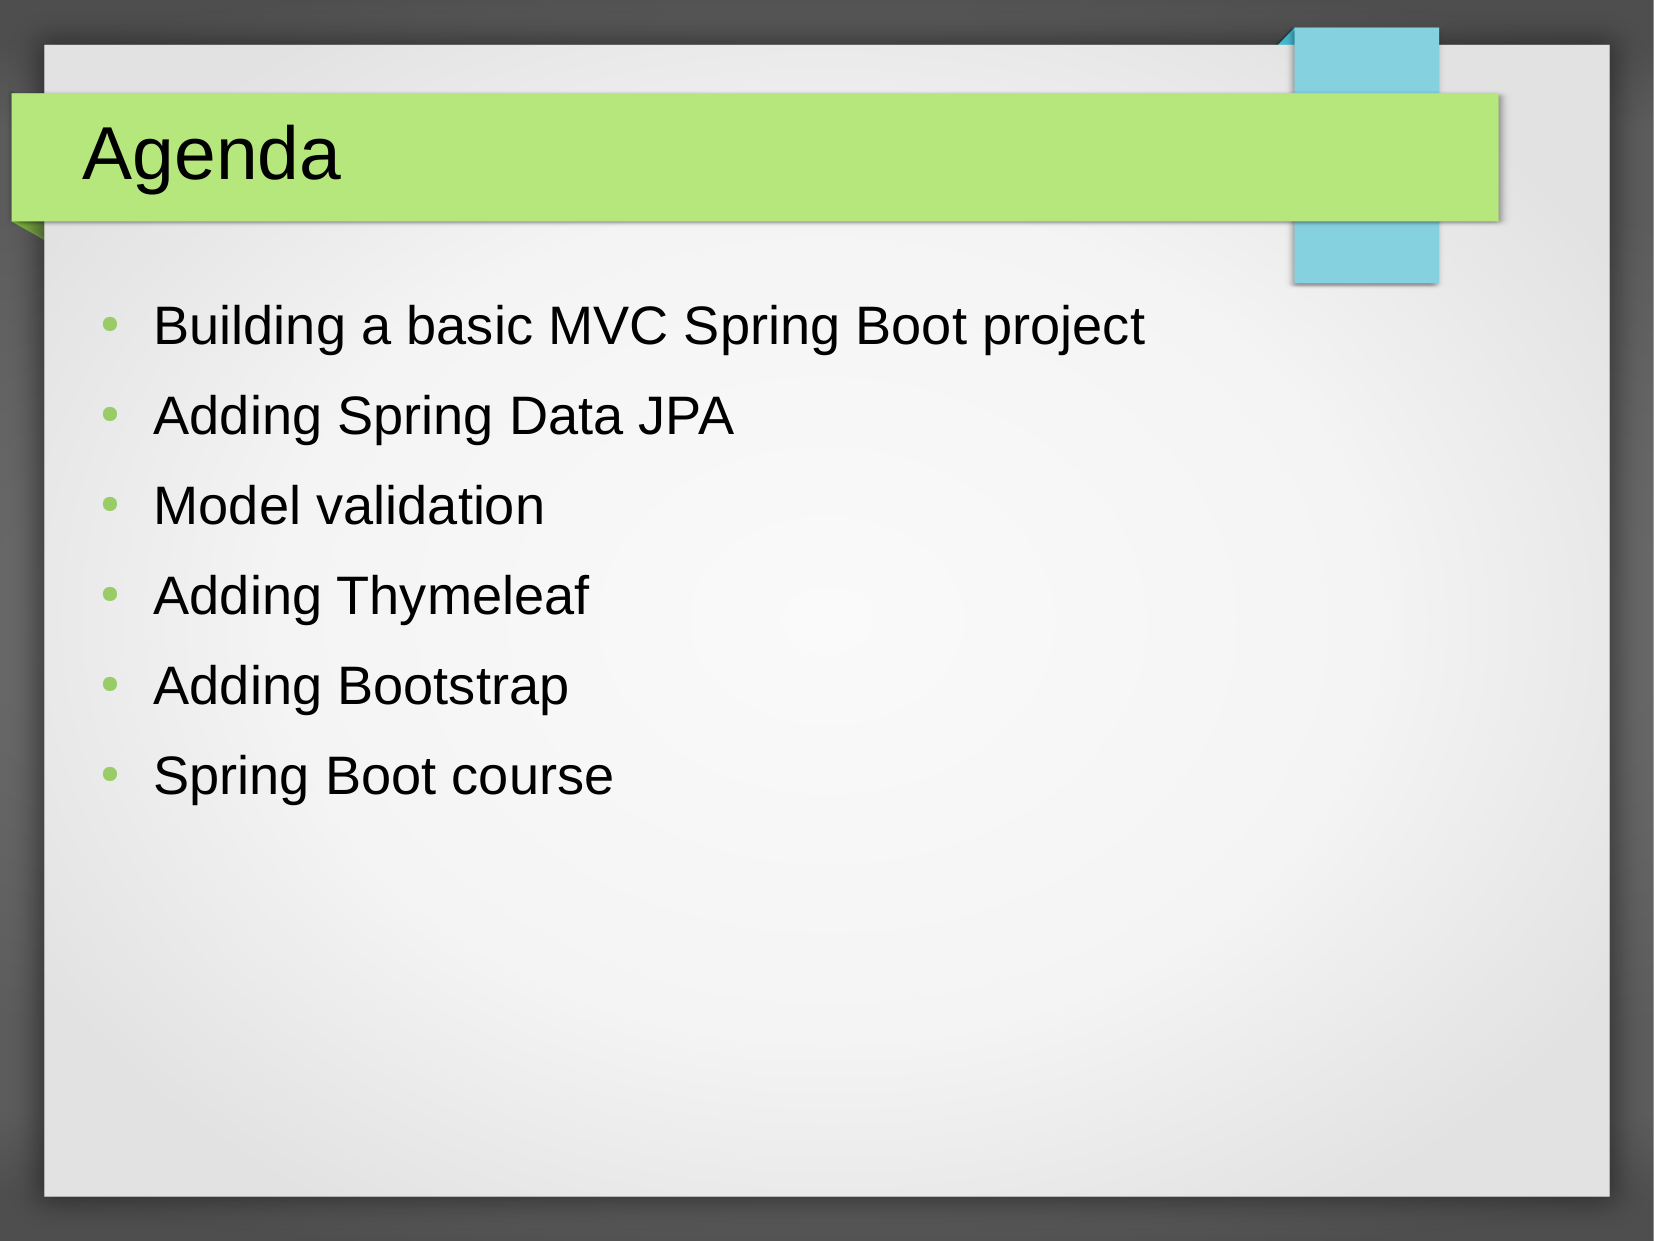

# Agenda
Building a basic MVC Spring Boot project
Adding Spring Data JPA
Model validation
Adding Thymeleaf
Adding Bootstrap
Spring Boot course